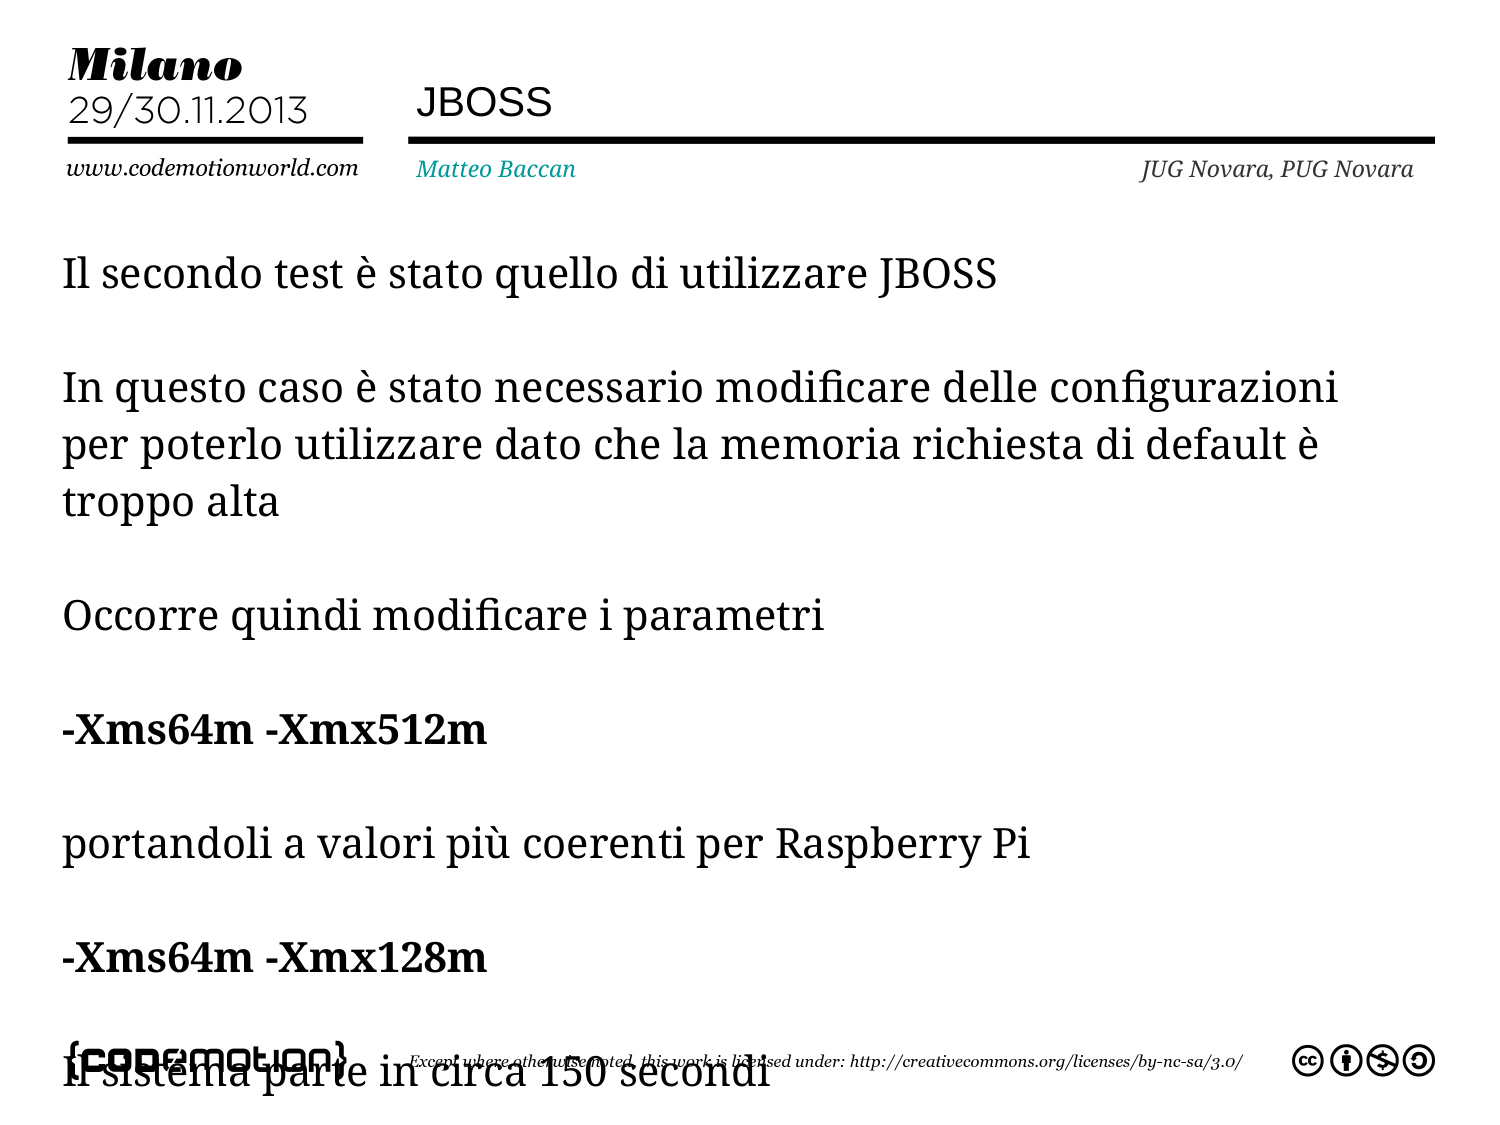

# JBOSS
Matteo Baccan
JUG Novara, PUG Novara
Il secondo test è stato quello di utilizzare JBOSS
In questo caso è stato necessario modificare delle configurazioni per poterlo utilizzare dato che la memoria richiesta di default è troppo alta
Occorre quindi modificare i parametri
-Xms64m -Xmx512m
portandoli a valori più coerenti per Raspberry Pi
-Xms64m -Xmx128m
Il sistema parte in circa 150 secondi